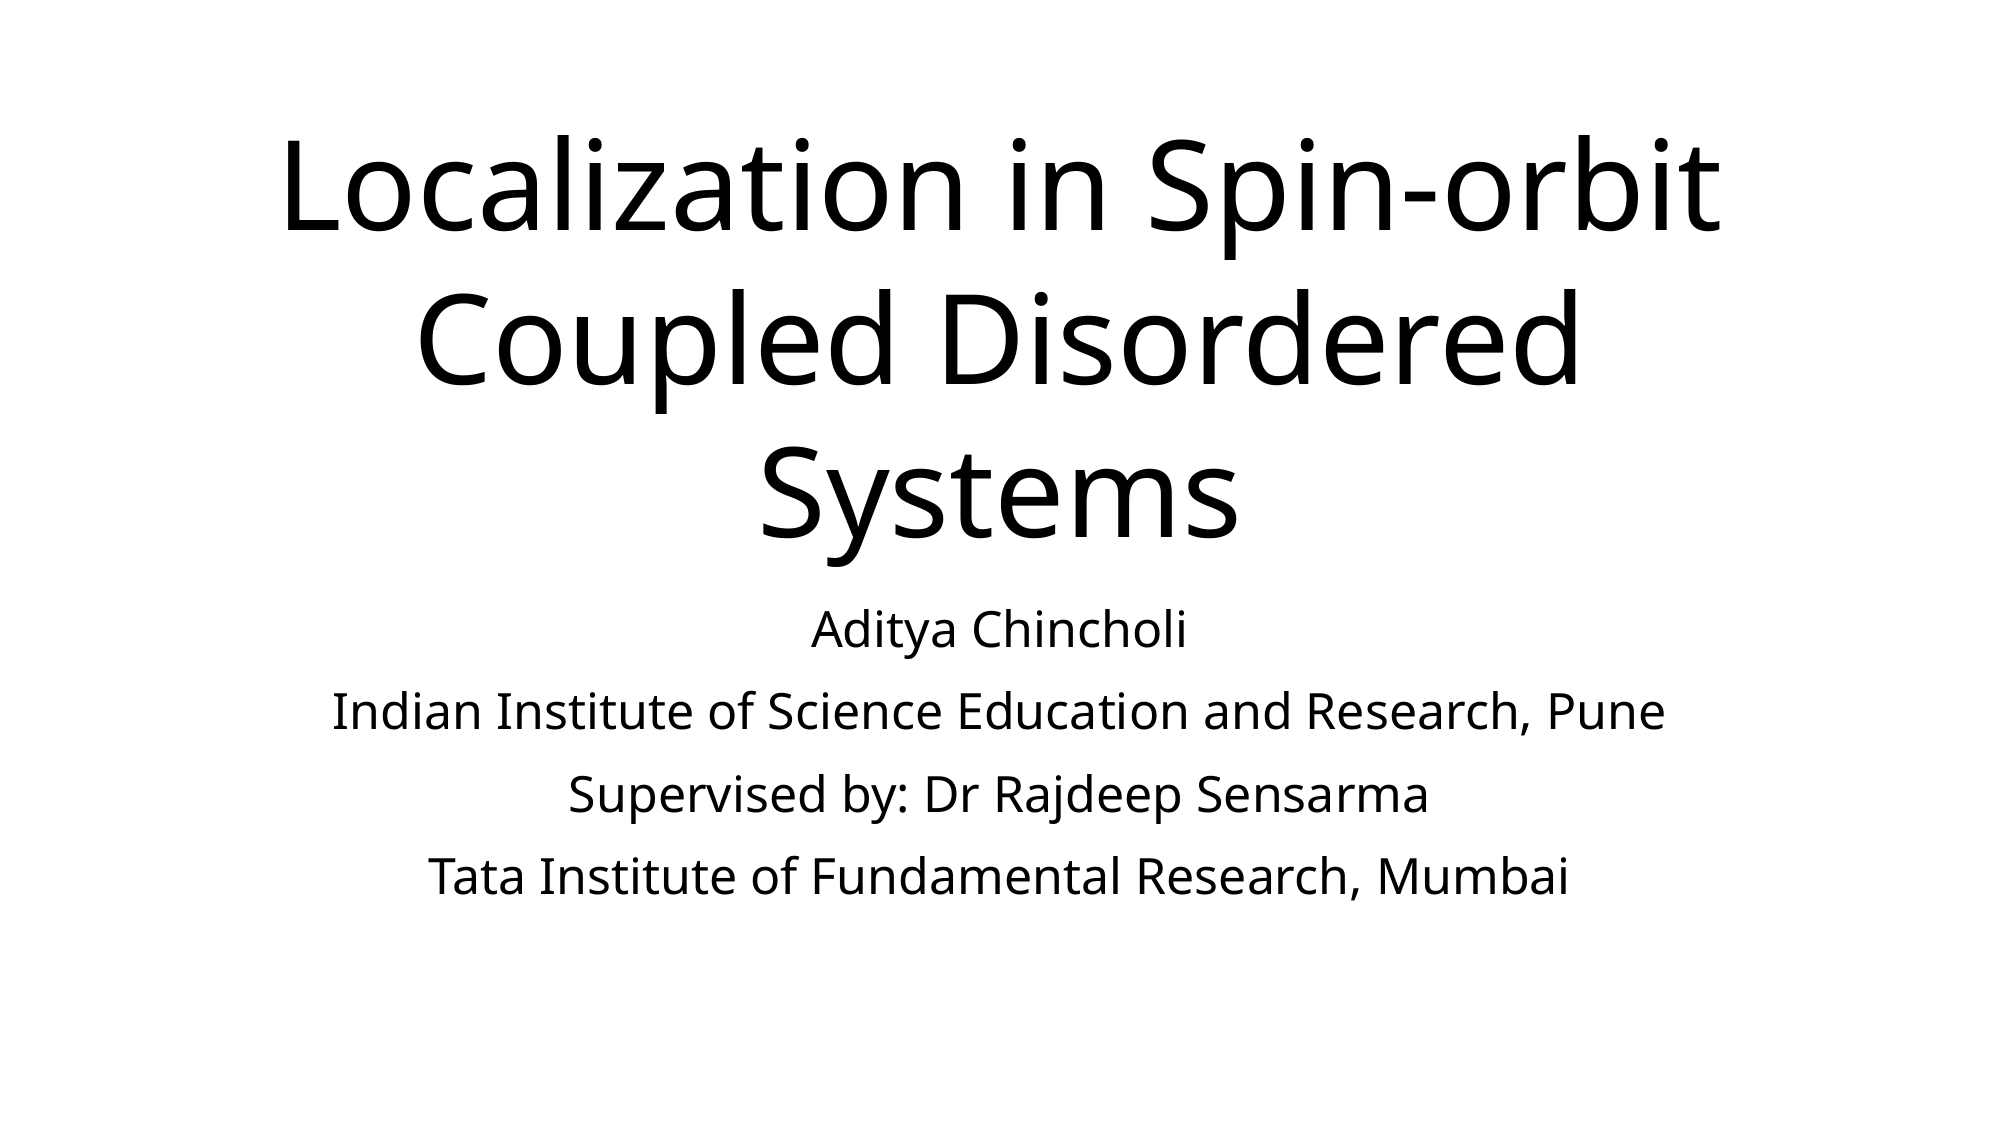

# Localization in Spin-orbit Coupled Disordered Systems
Aditya Chincholi
Indian Institute of Science Education and Research, Pune
Supervised by: Dr Rajdeep Sensarma
Tata Institute of Fundamental Research, Mumbai